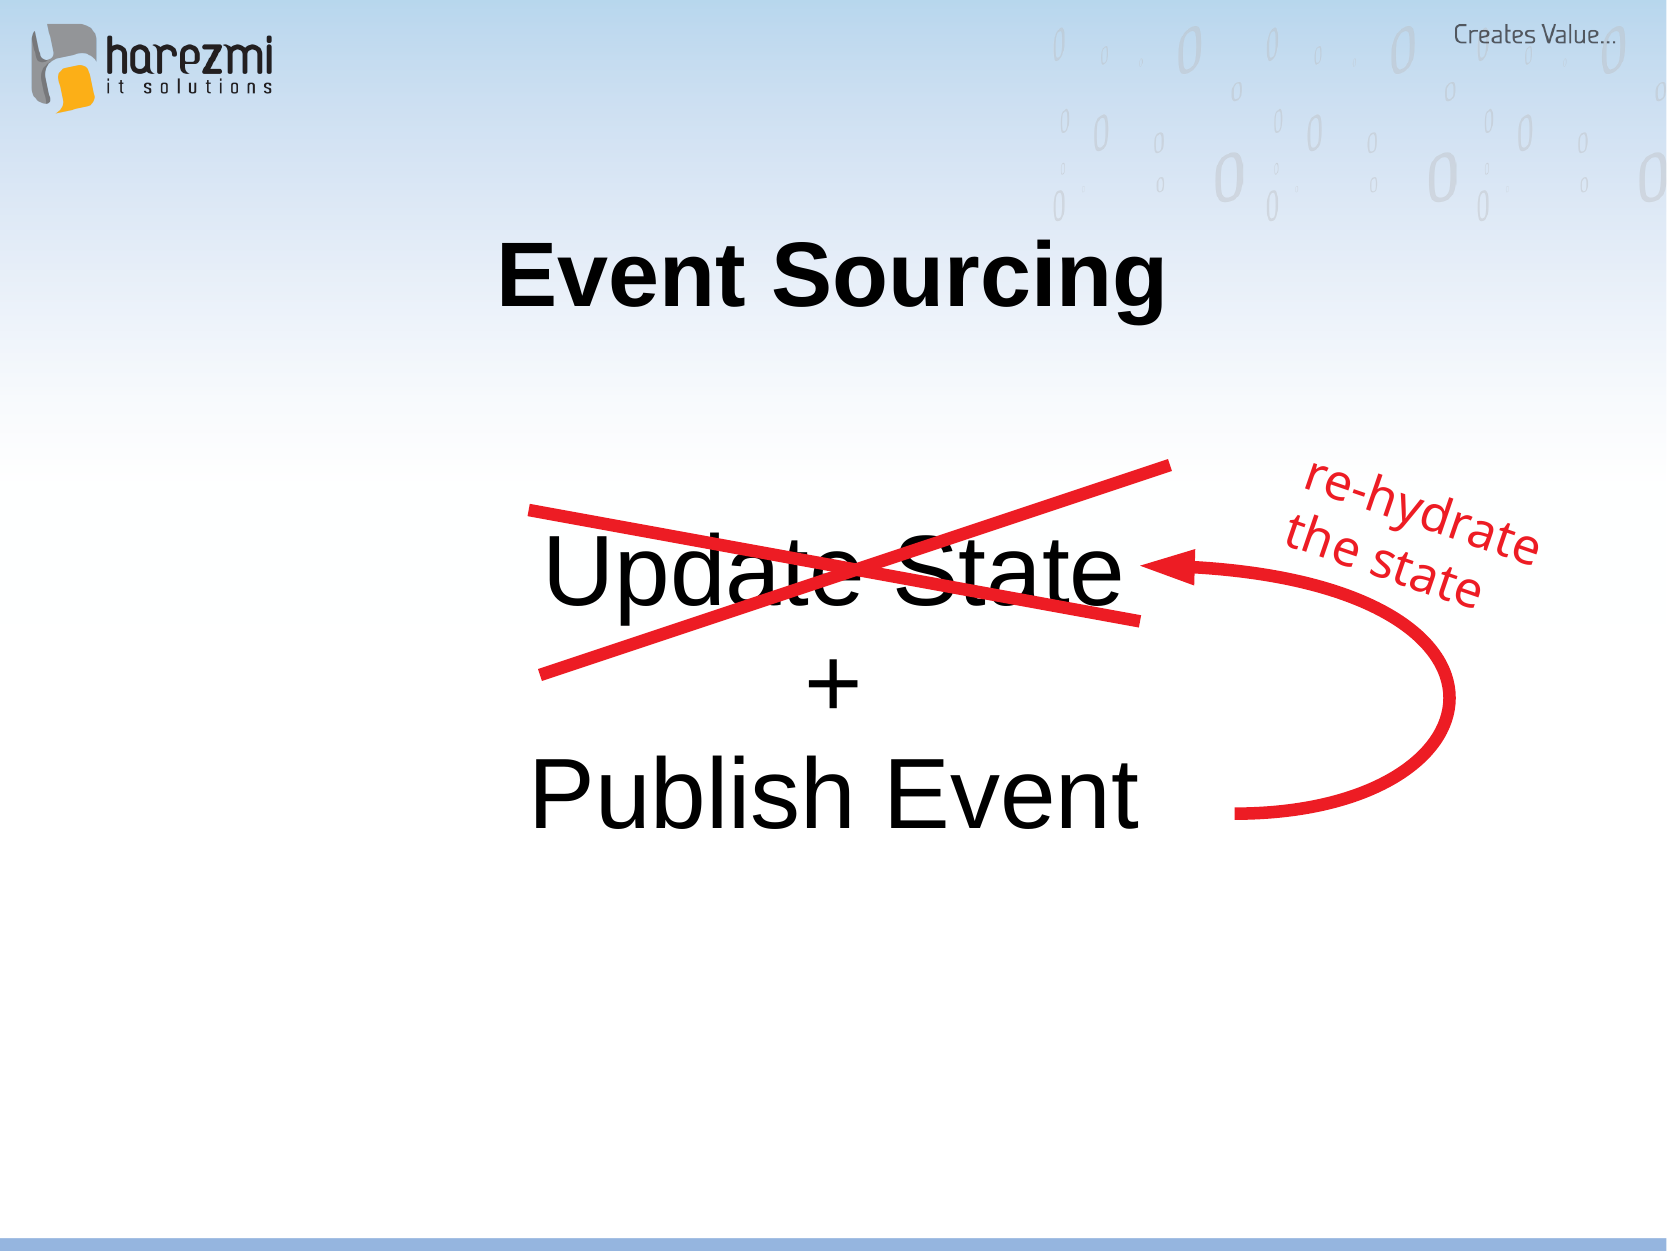

Event Sourcing
re-hydrate
the state
Update State
+
Publish Event